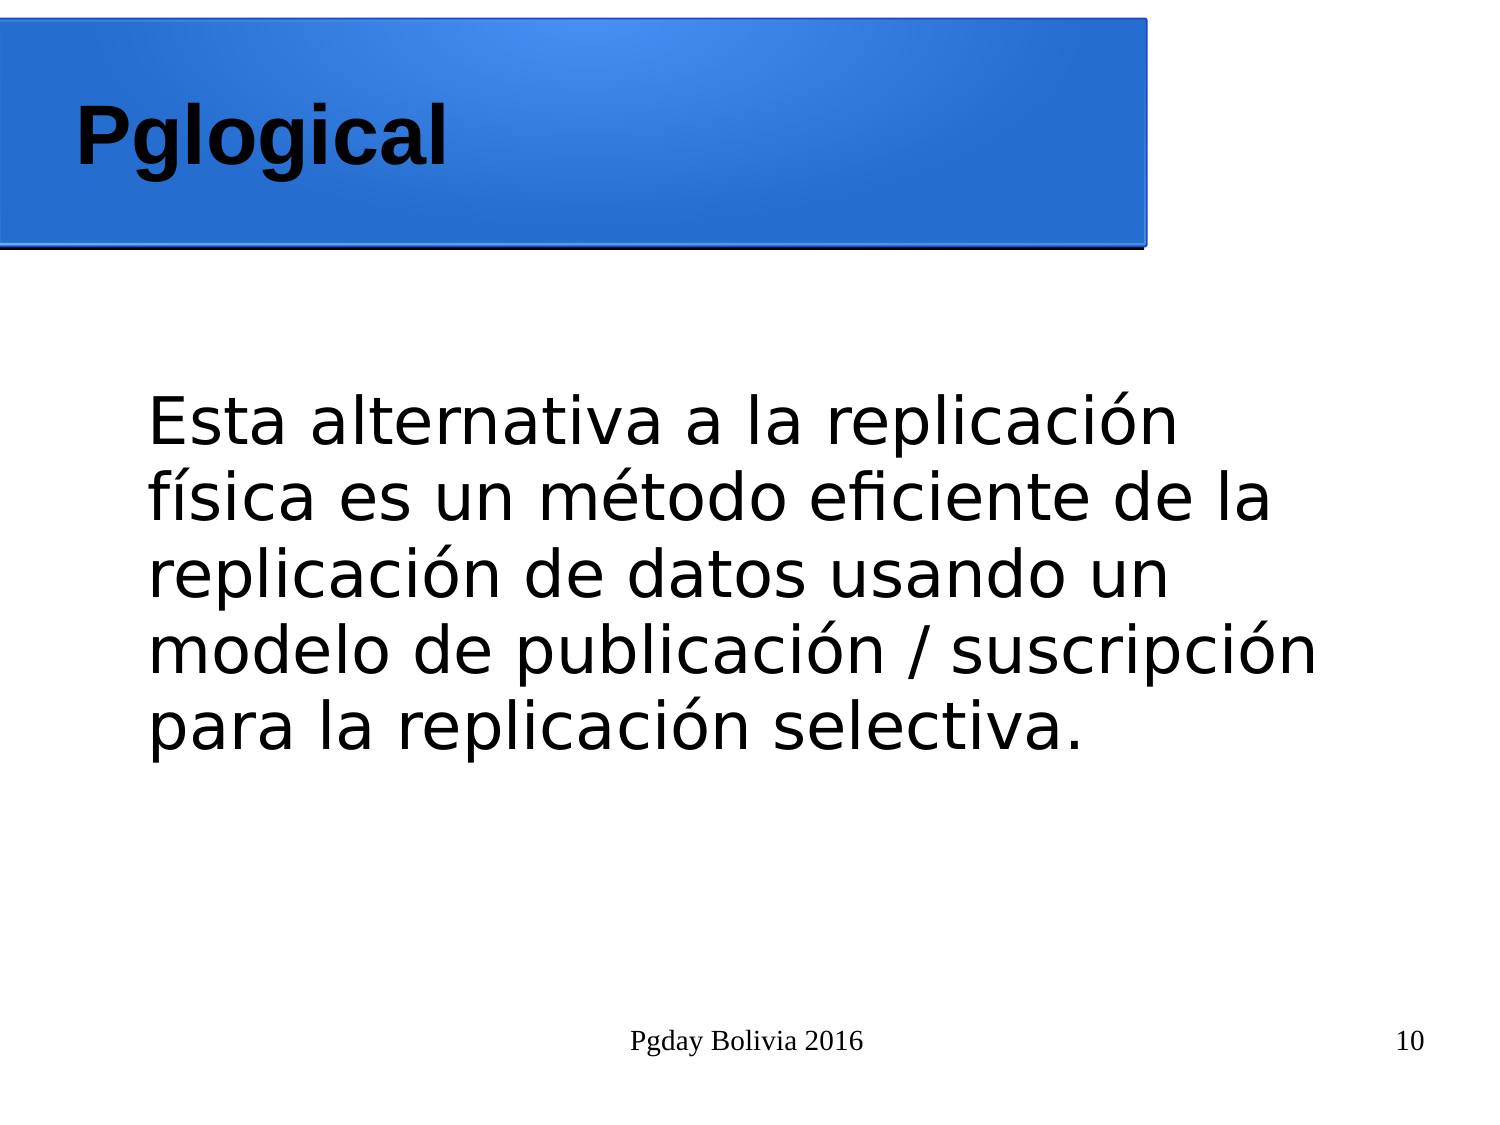

# Pglogical
Esta alternativa a la replicación física es un método eficiente de la replicación de datos usando un modelo de publicación / suscripción para la replicación selectiva.
Pgday Bolivia 2016
10